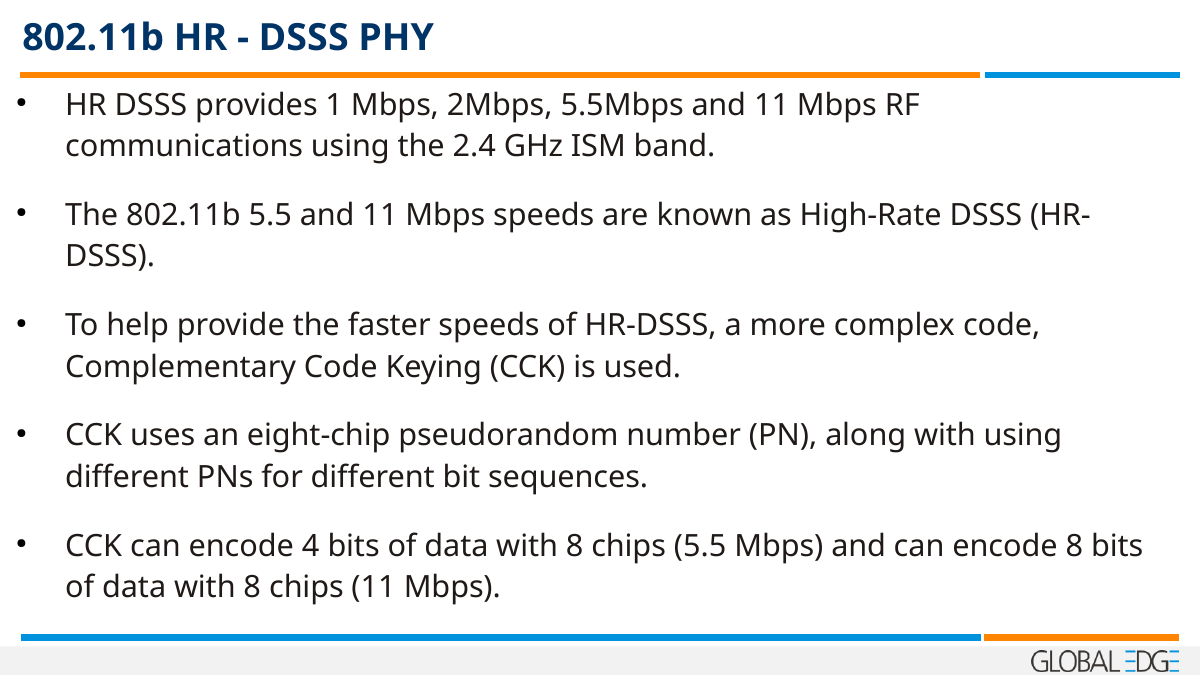

# 802.11b HR - DSSS PHY
HR DSSS provides 1 Mbps, 2Mbps, 5.5Mbps and 11 Mbps RF communications using the 2.4 GHz ISM band.
The 802.11b 5.5 and 11 Mbps speeds are known as High-Rate DSSS (HR-DSSS).
To help provide the faster speeds of HR-DSSS, a more complex code, Complementary Code Keying (CCK) is used.
CCK uses an eight-chip pseudorandom number (PN), along with using different PNs for different bit sequences.
CCK can encode 4 bits of data with 8 chips (5.5 Mbps) and can encode 8 bits of data with 8 chips (11 Mbps).